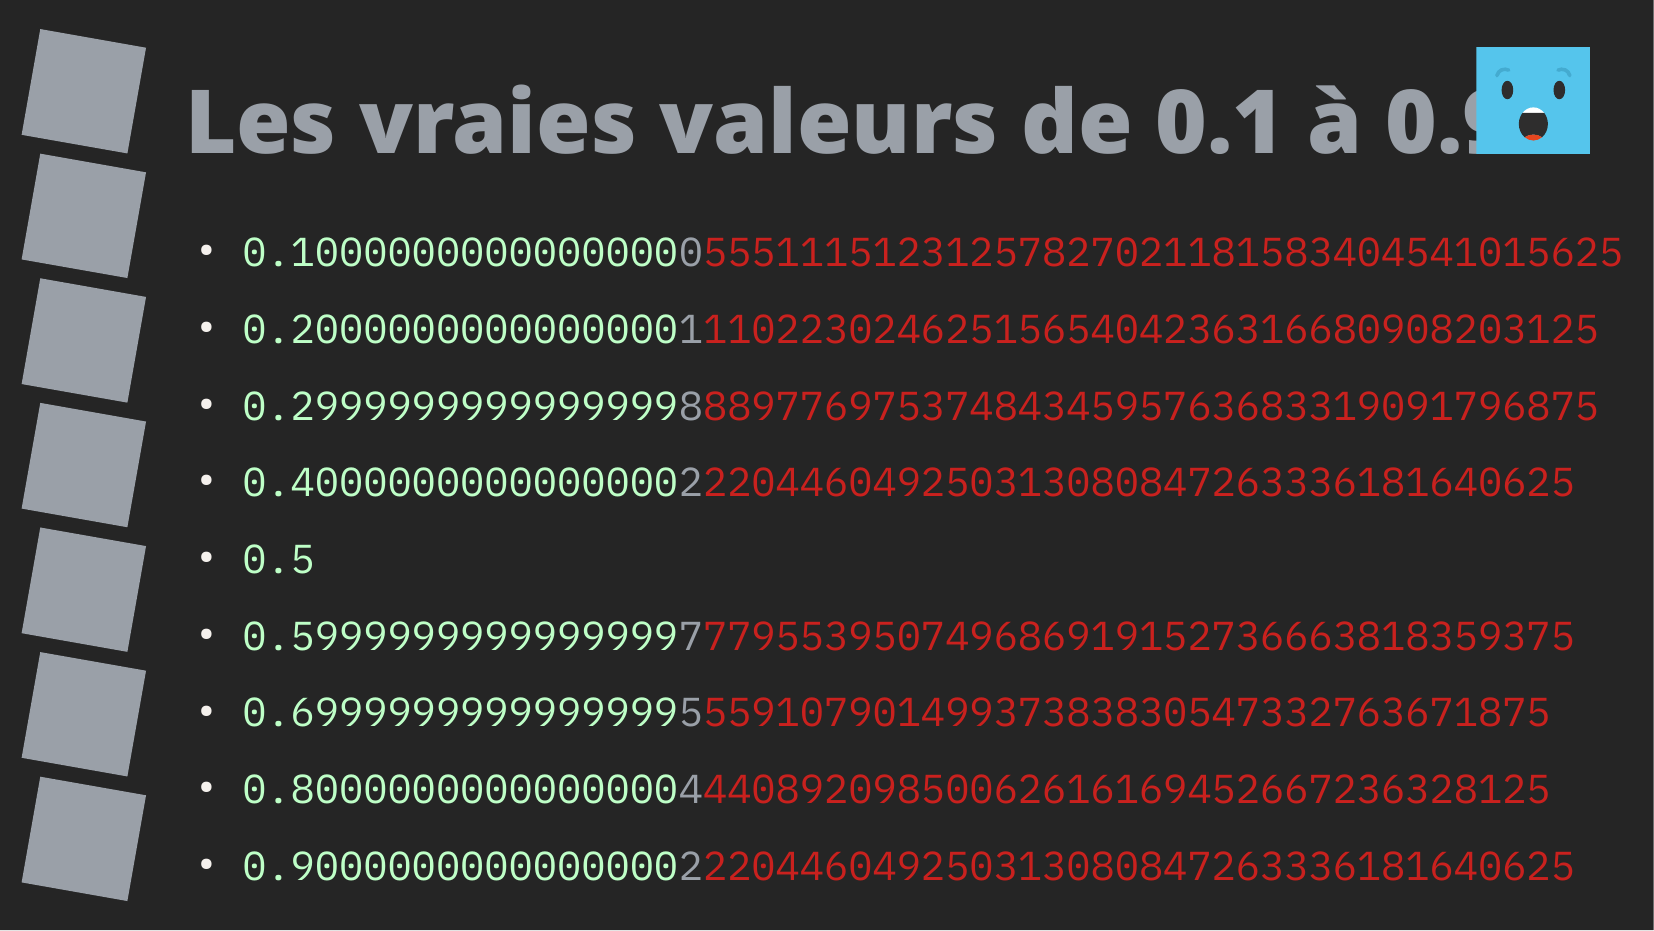

# Les vraies valeurs de 0.1 à 0.9
0.1000000000000000055511151231257827021181583404541015625
0.200000000000000011102230246251565404236316680908203125
0.299999999999999988897769753748434595763683319091796875
0.40000000000000002220446049250313080847263336181640625
0.5
0.59999999999999997779553950749686919152736663818359375
0.6999999999999999555910790149937383830547332763671875
0.8000000000000000444089209850062616169452667236328125
0.90000000000000002220446049250313080847263336181640625